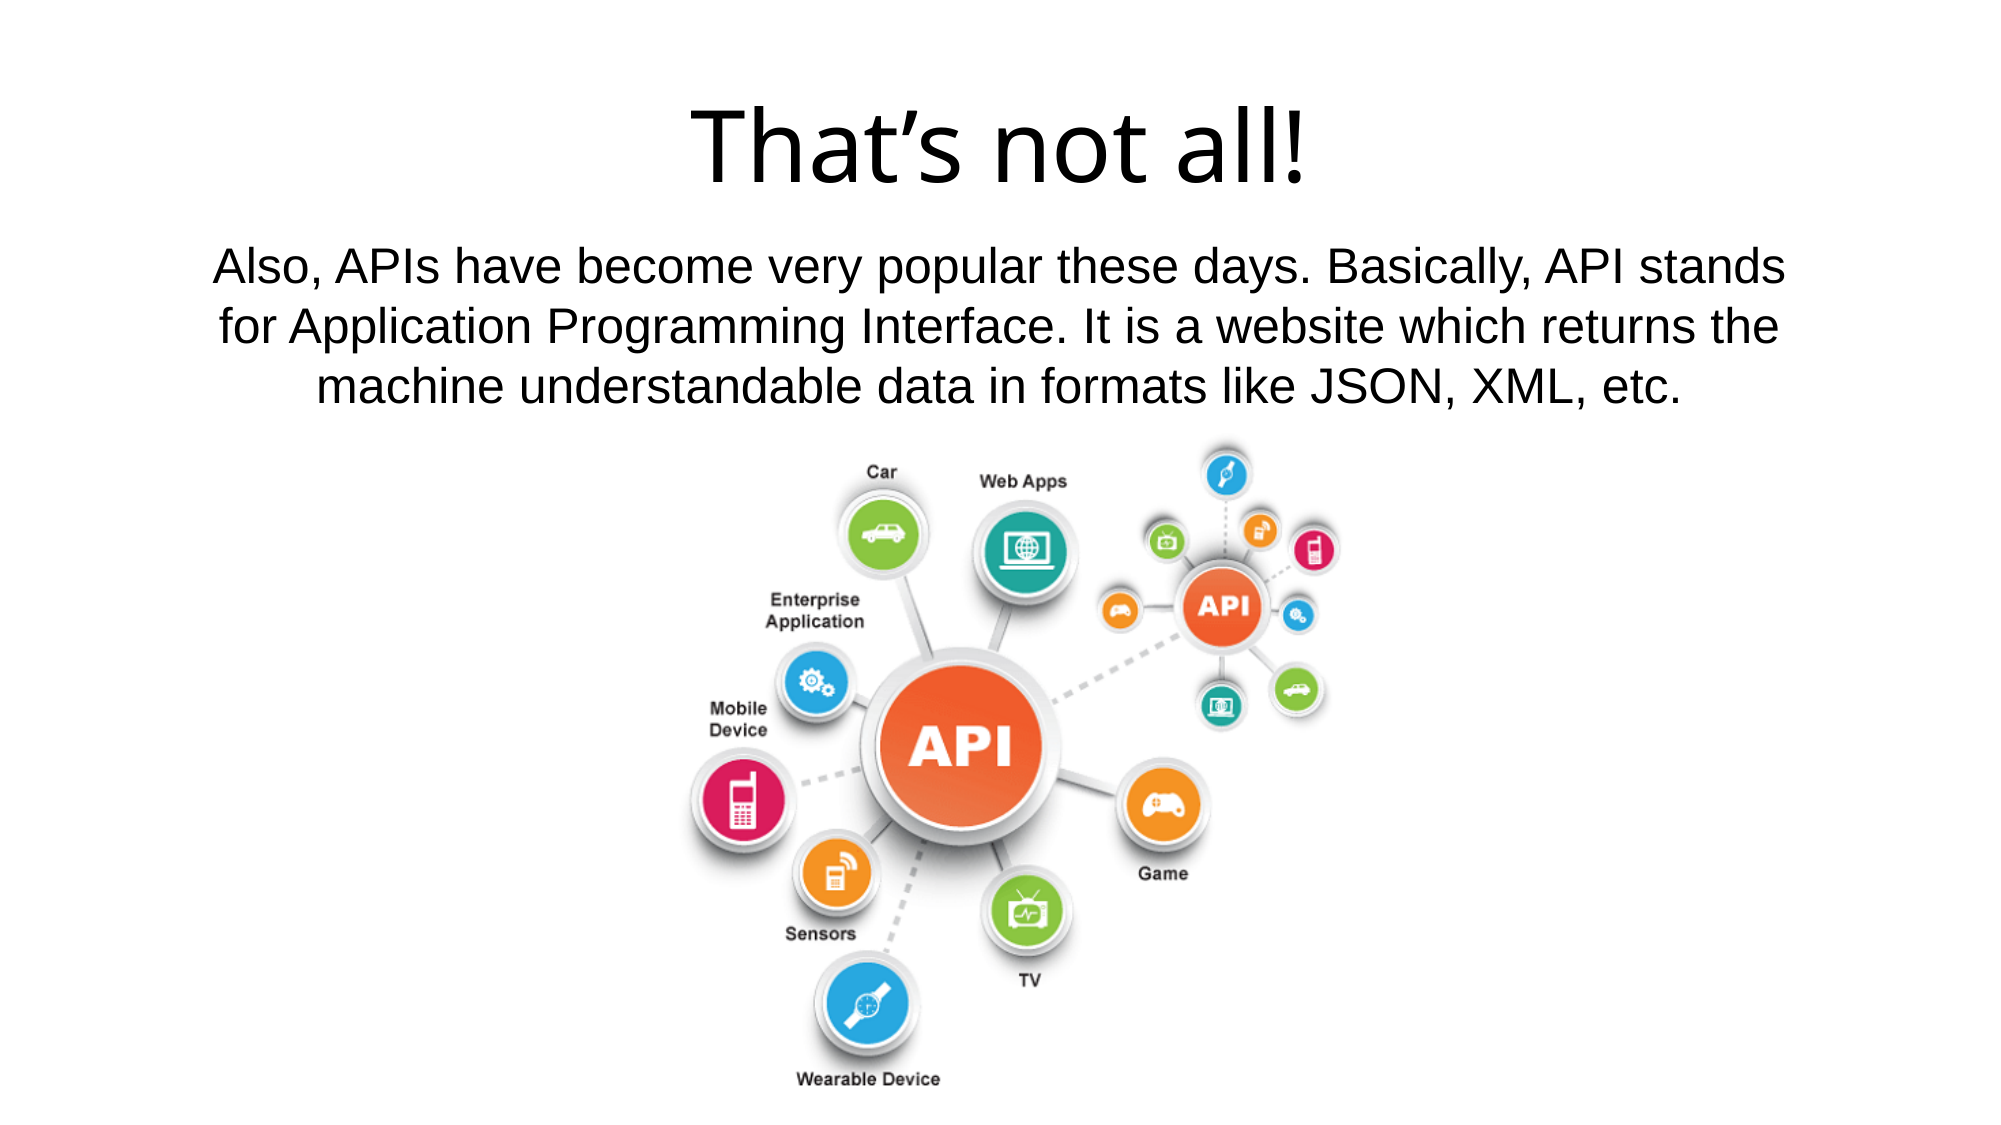

That’s not all!
Also, APIs have become very popular these days. Basically, API stands for Application Programming Interface. It is a website which returns the machine understandable data in formats like JSON, XML, etc.